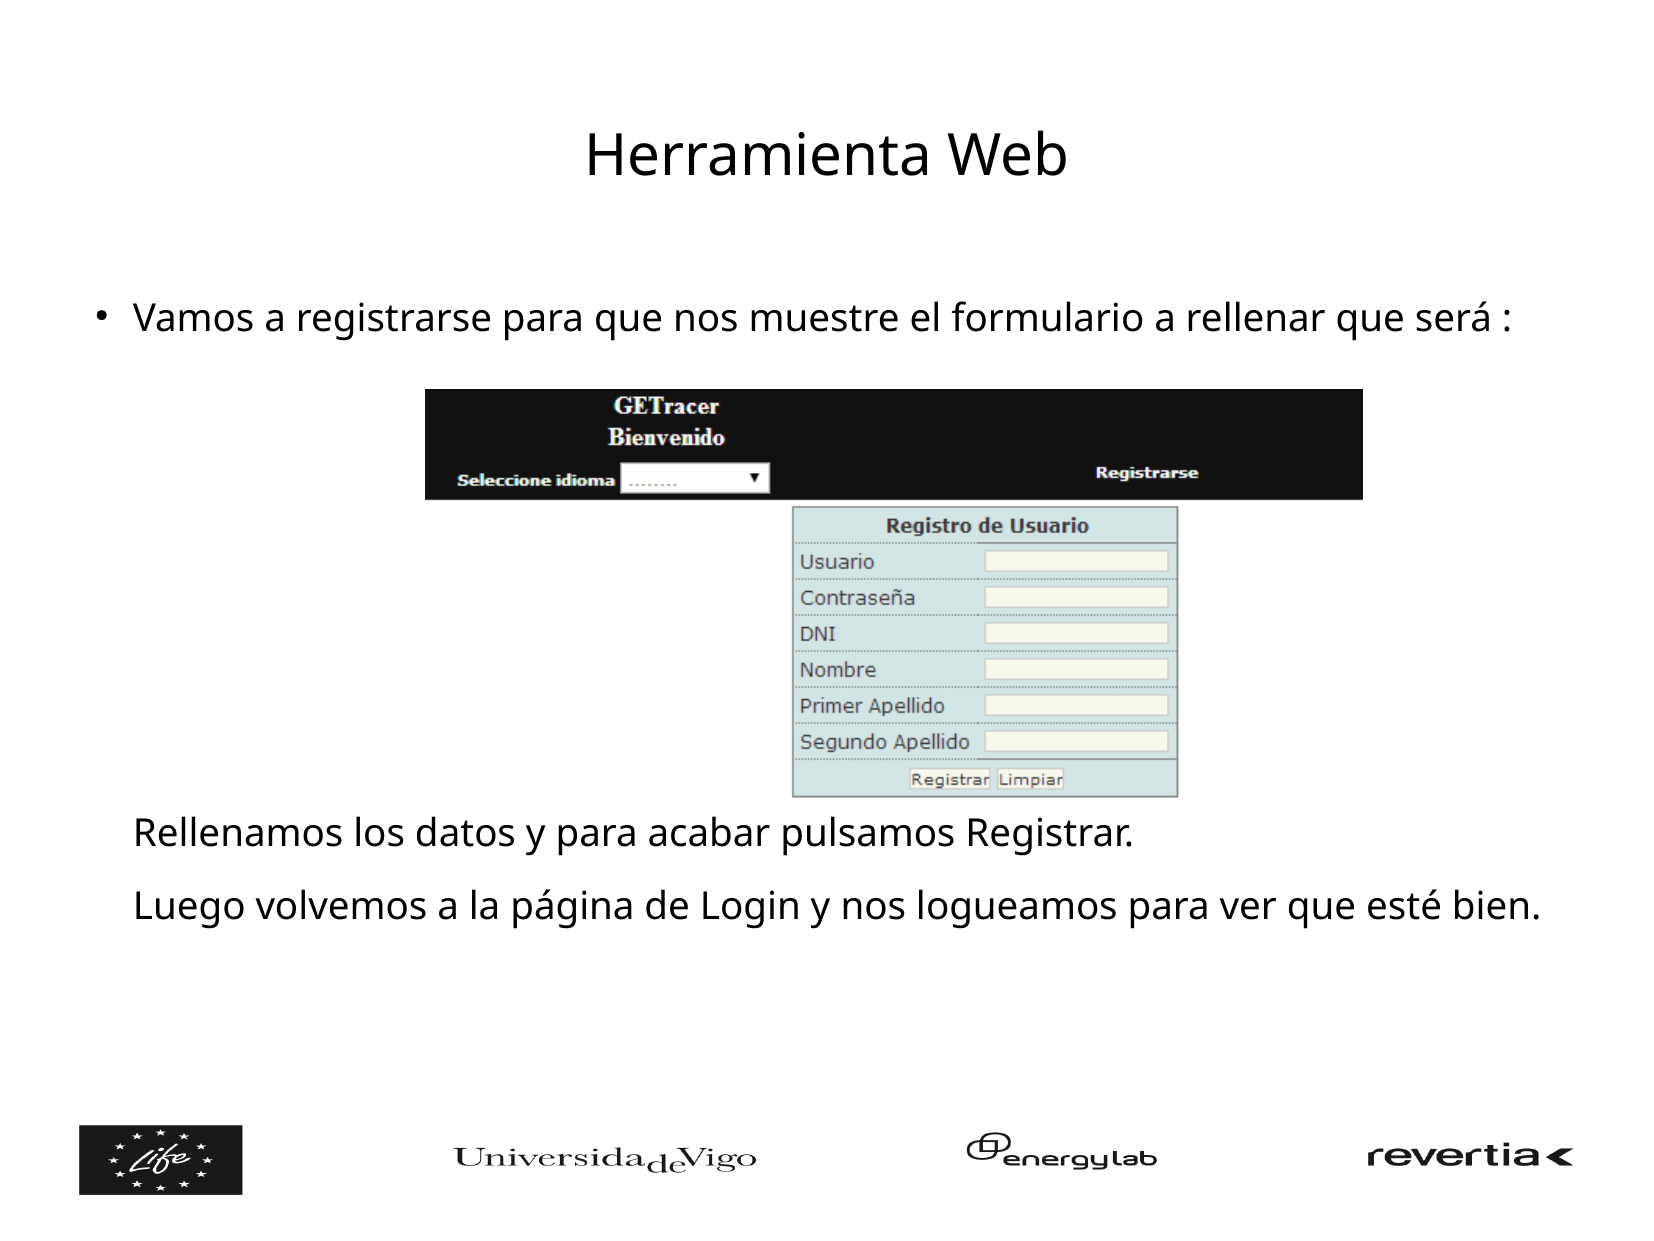

# Herramienta Web
Vamos a registrarse para que nos muestre el formulario a rellenar que será :
Rellenamos los datos y para acabar pulsamos Registrar.
Luego volvemos a la página de Login y nos logueamos para ver que esté bien.